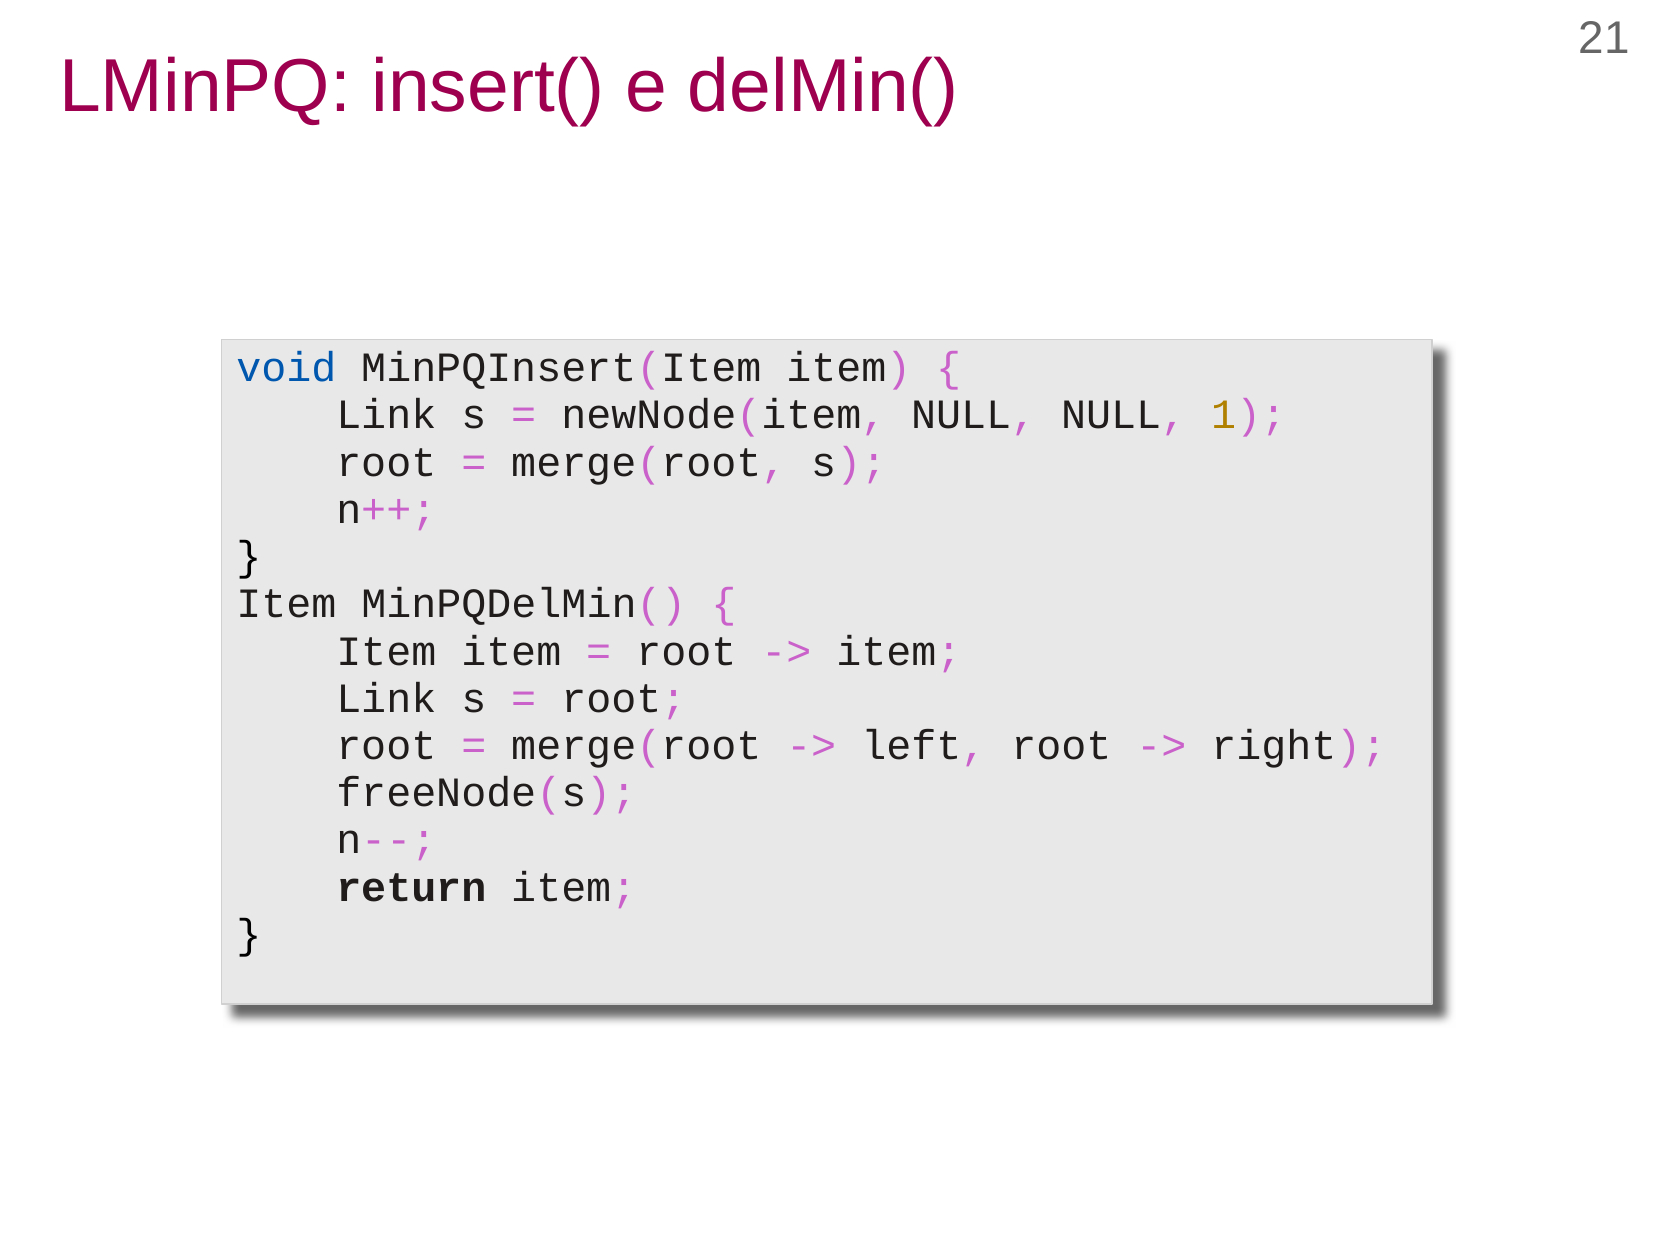

21
# LMinPQ: insert() e delMin()
void MinPQInsert(Item item) {
 Link s = newNode(item, NULL, NULL, 1);
 root = merge(root, s);
 n++;
}
Item MinPQDelMin() {
 Item item = root -> item;
 Link s = root;
 root = merge(root -> left, root -> right);
 freeNode(s);
 n--;
 return item;
}